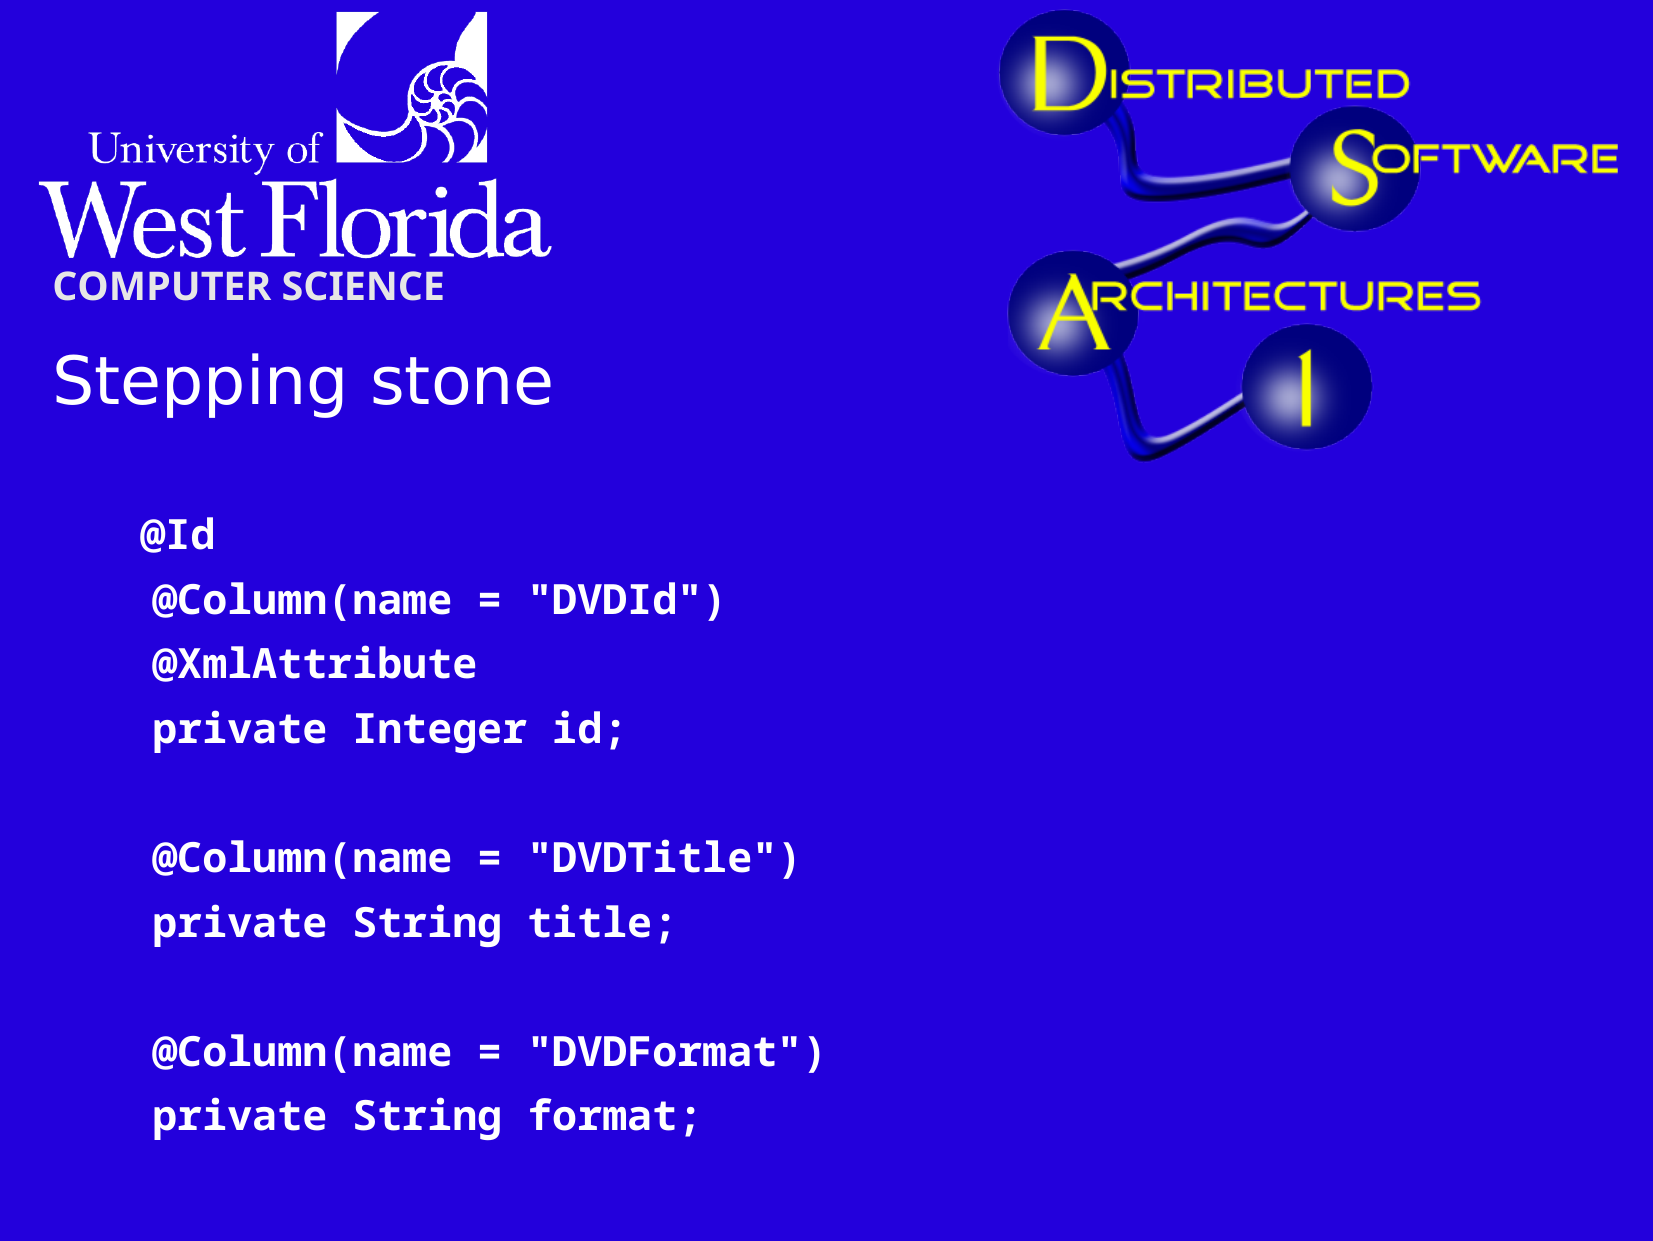

COMPUTER SCIENCE
Stepping stone
 @Id
 @Column(name = "DVDId")
 @XmlAttribute
 private Integer id;
 @Column(name = "DVDTitle")
 private String title;
 @Column(name = "DVDFormat")
 private String format;